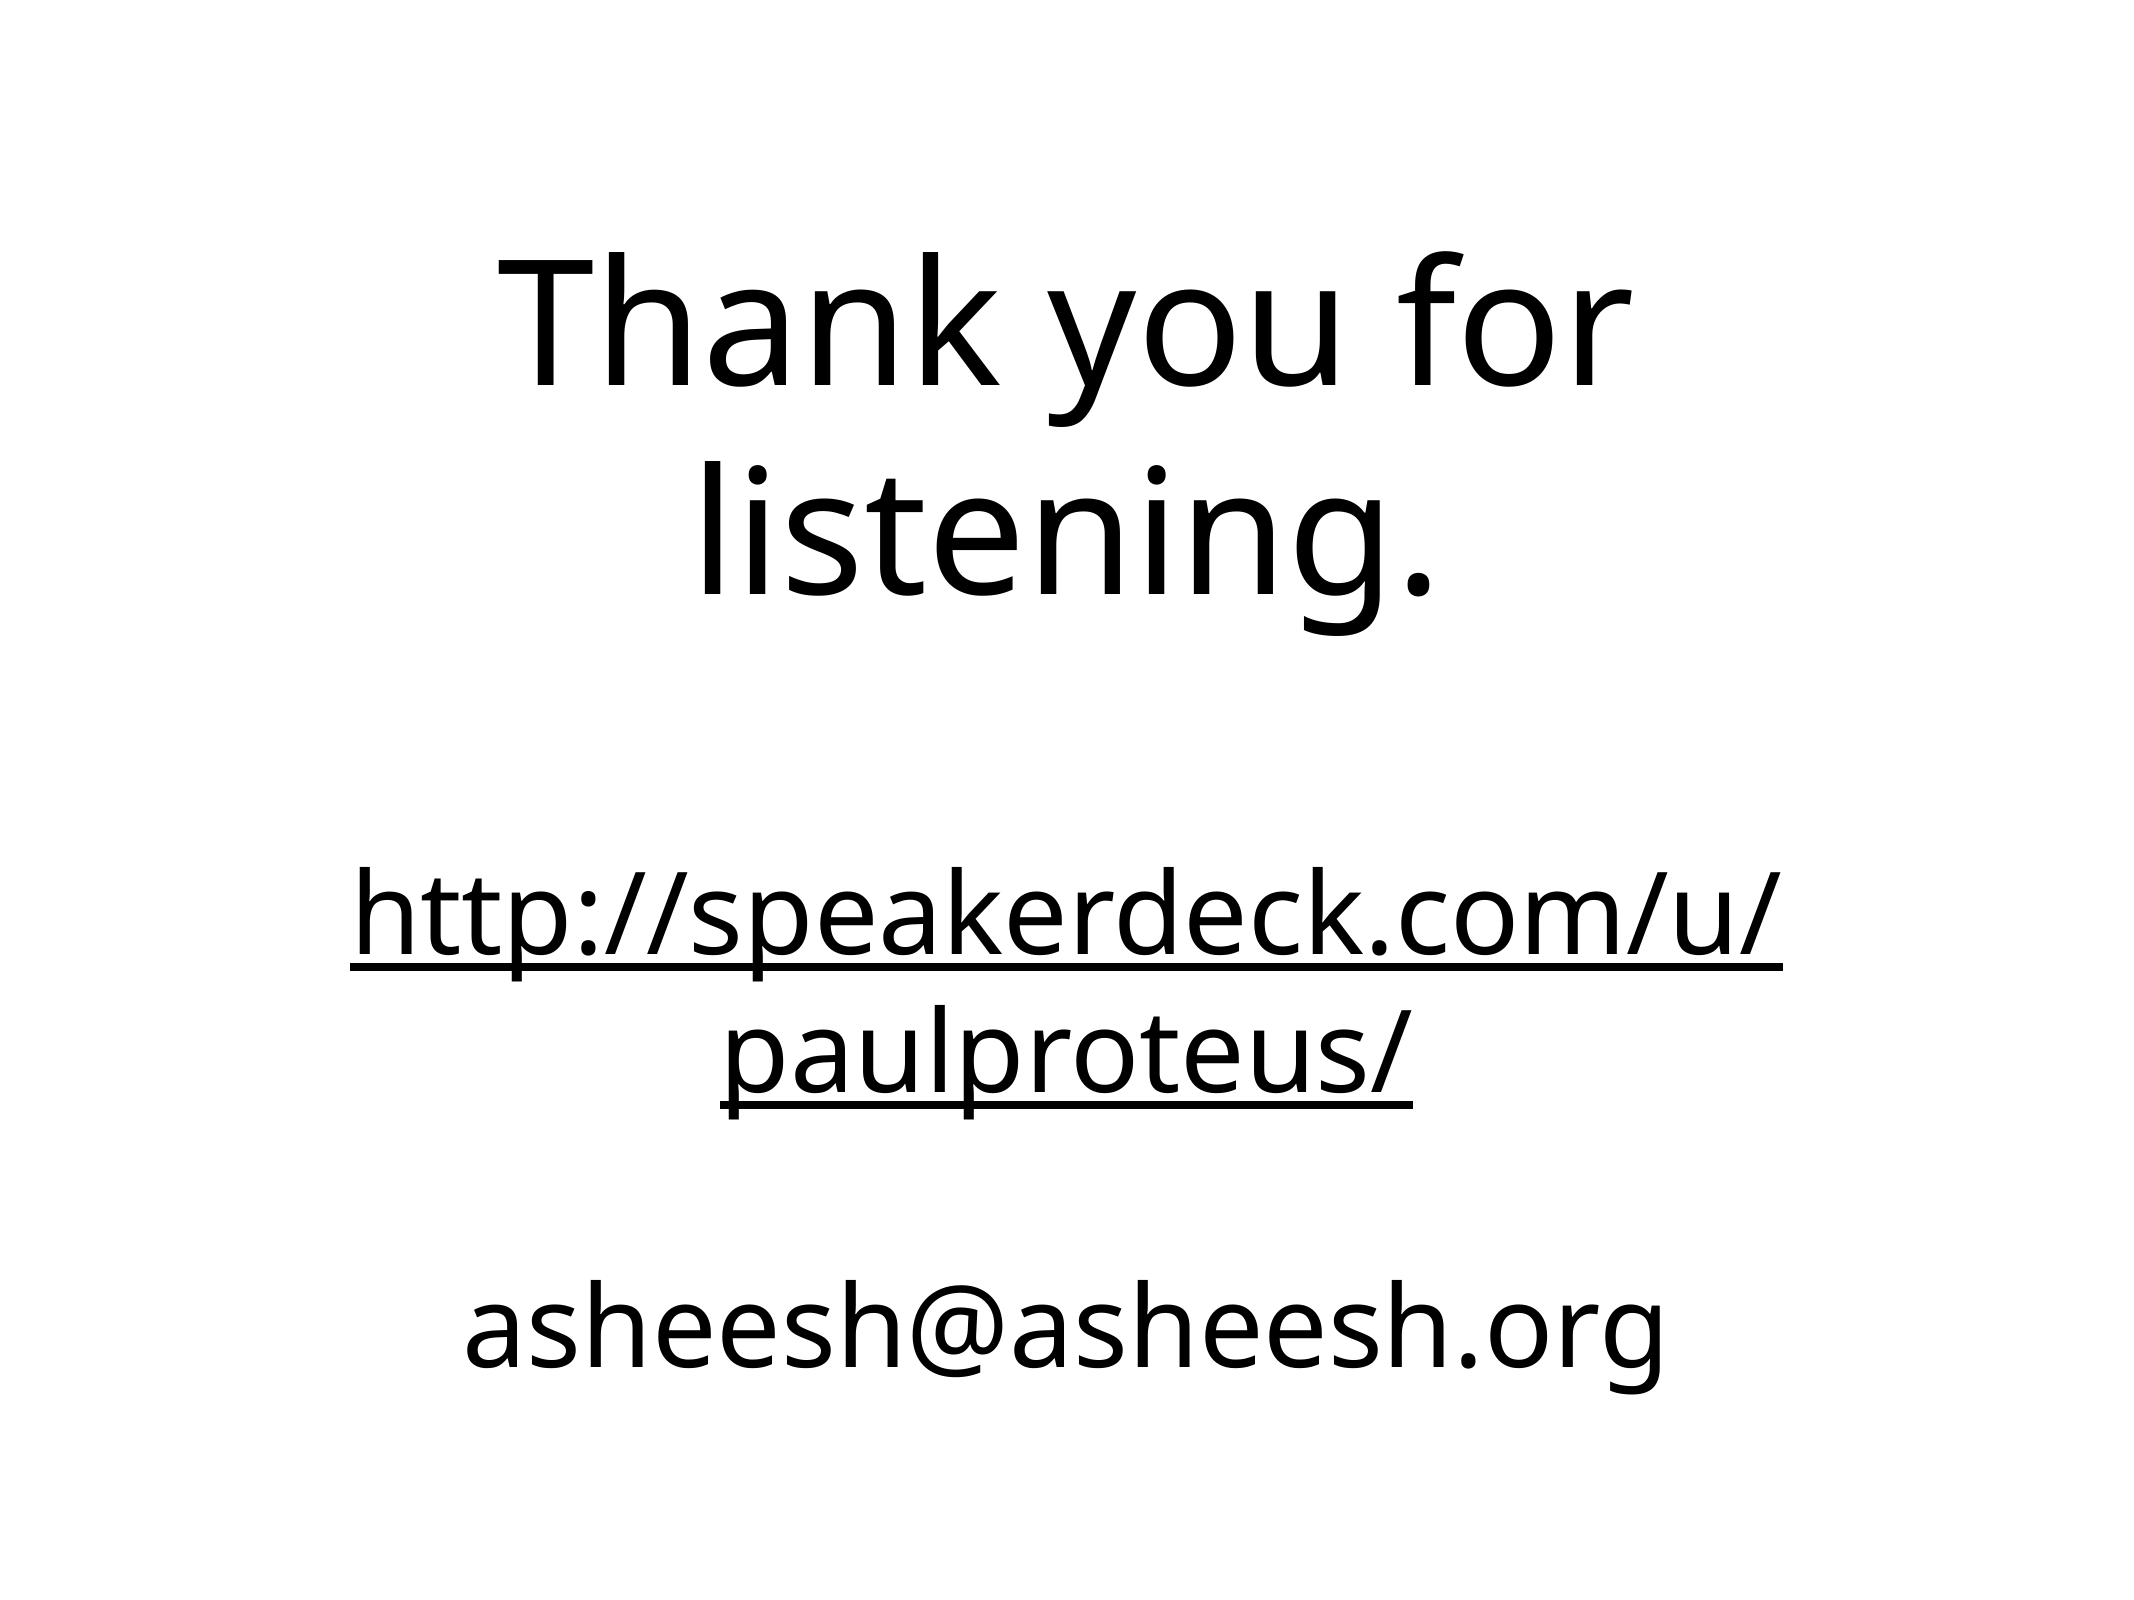

# Thank you for listening. http://speakerdeck.com/u/ paulproteus/ asheesh@asheesh.org